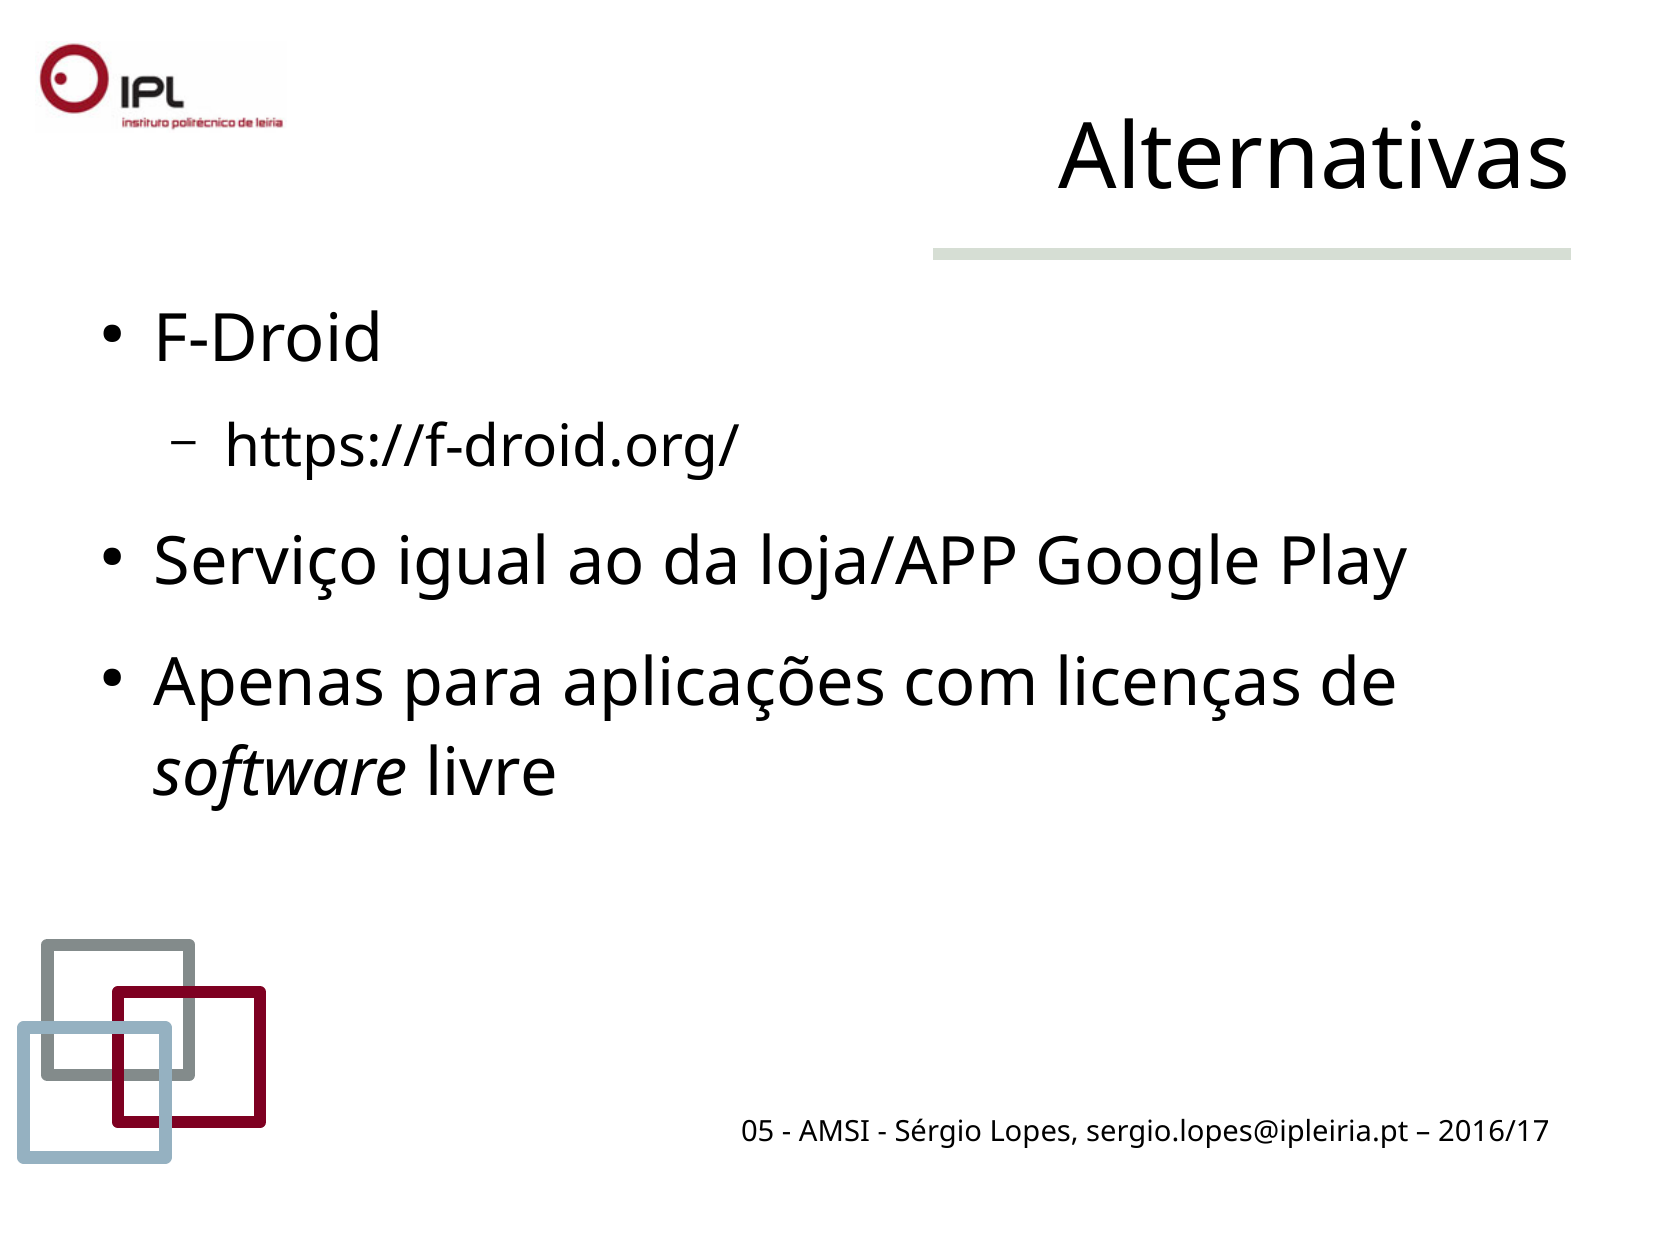

# Alternativas
F-Droid
https://f-droid.org/
Serviço igual ao da loja/APP Google Play
Apenas para aplicações com licenças de software livre
05 - AMSI - Sérgio Lopes, sergio.lopes@ipleiria.pt – 2016/17